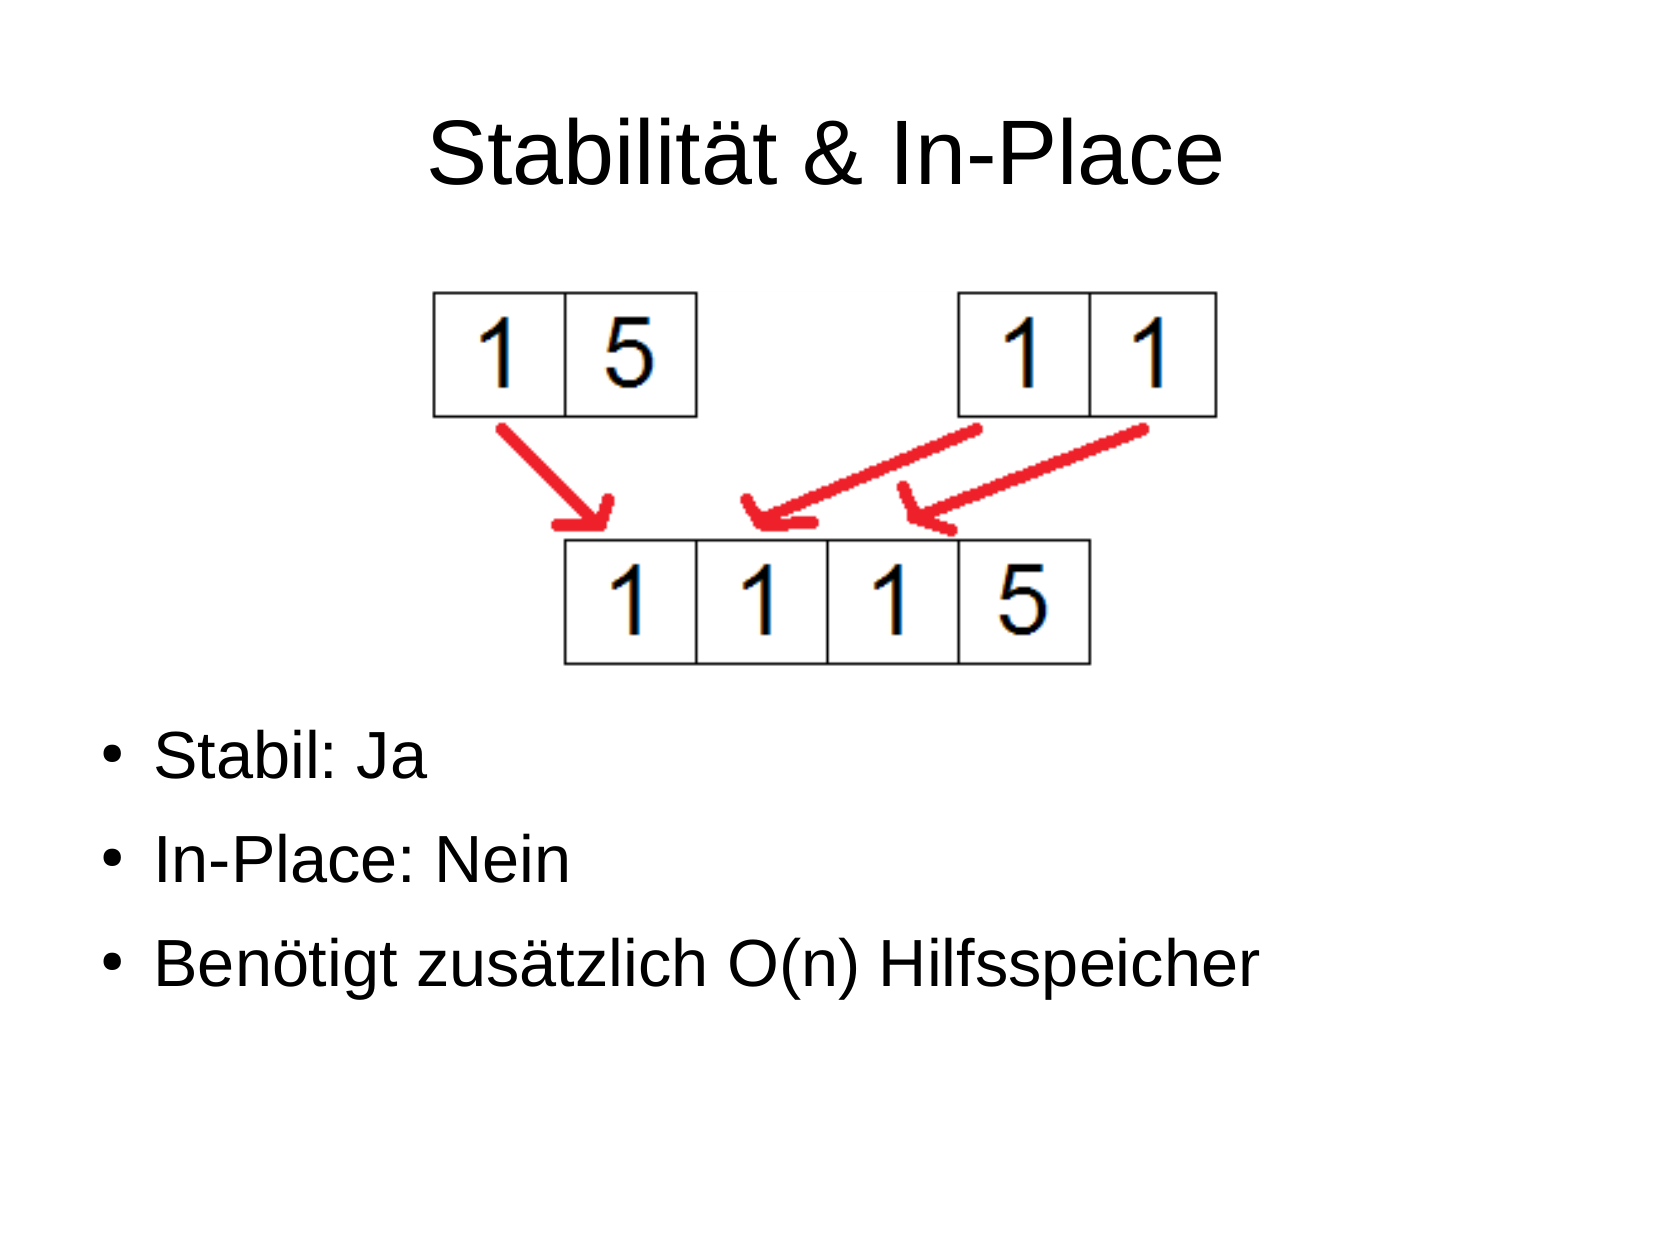

# Stabilität & In-Place
Stabil: Ja
In-Place: Nein
Benötigt zusätzlich O(n) Hilfsspeicher